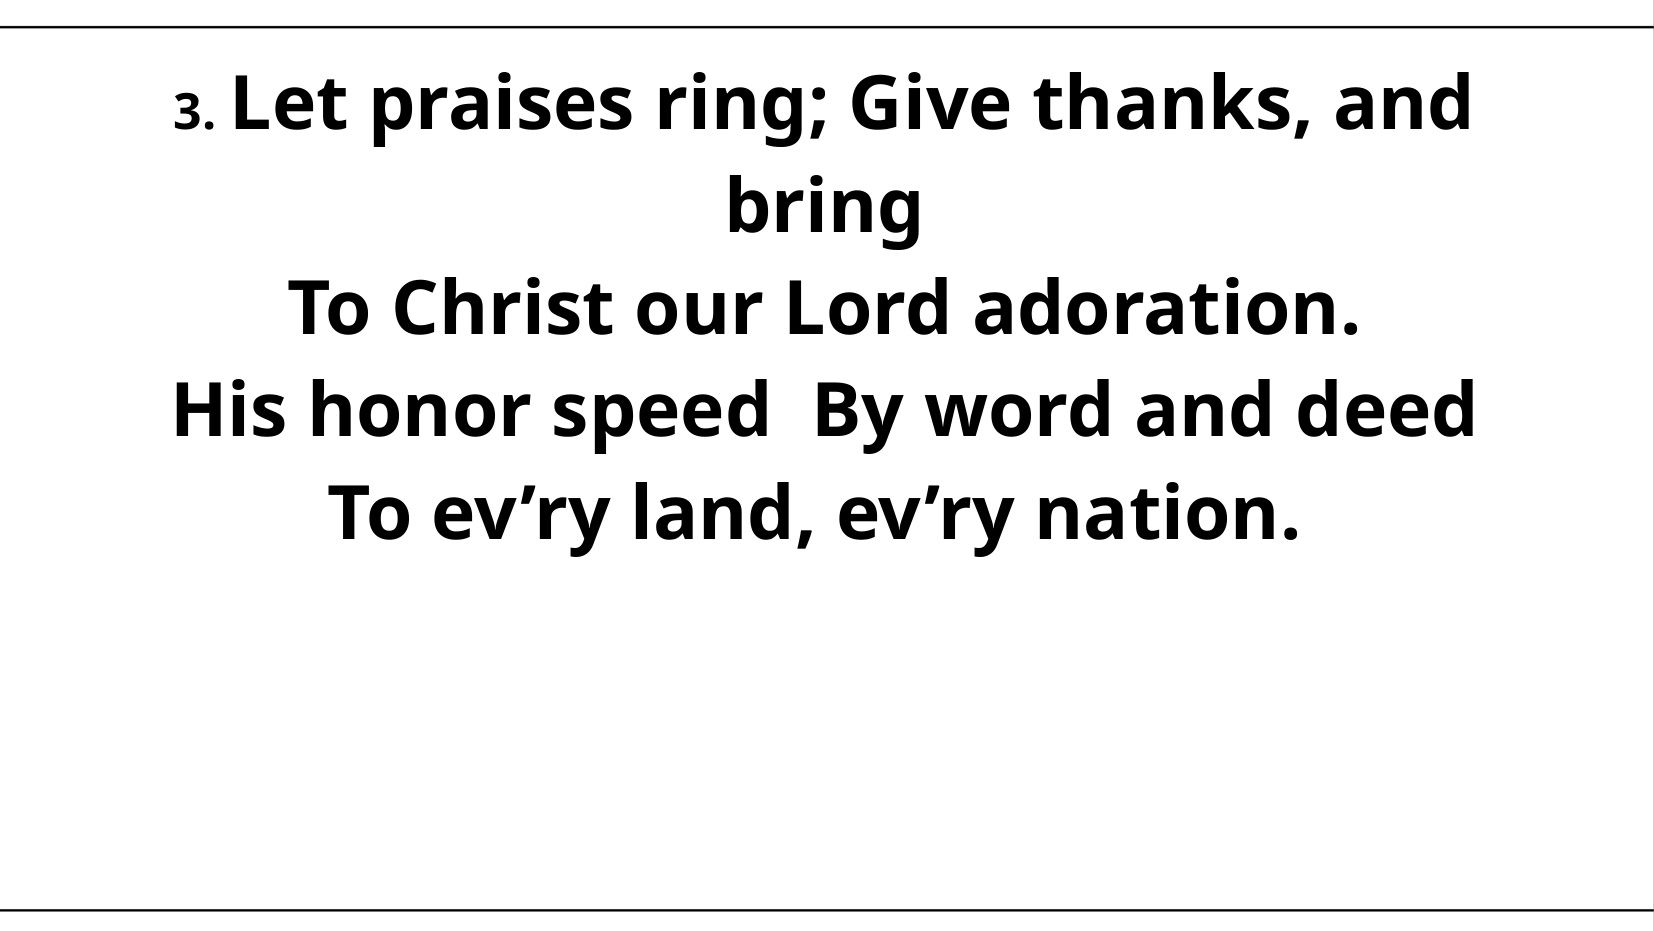

3. Let praises ring; Give thanks, and bring
To Christ our Lord adoration.
His honor speed By word and deed
To ev’ry land, ev’ry nation.